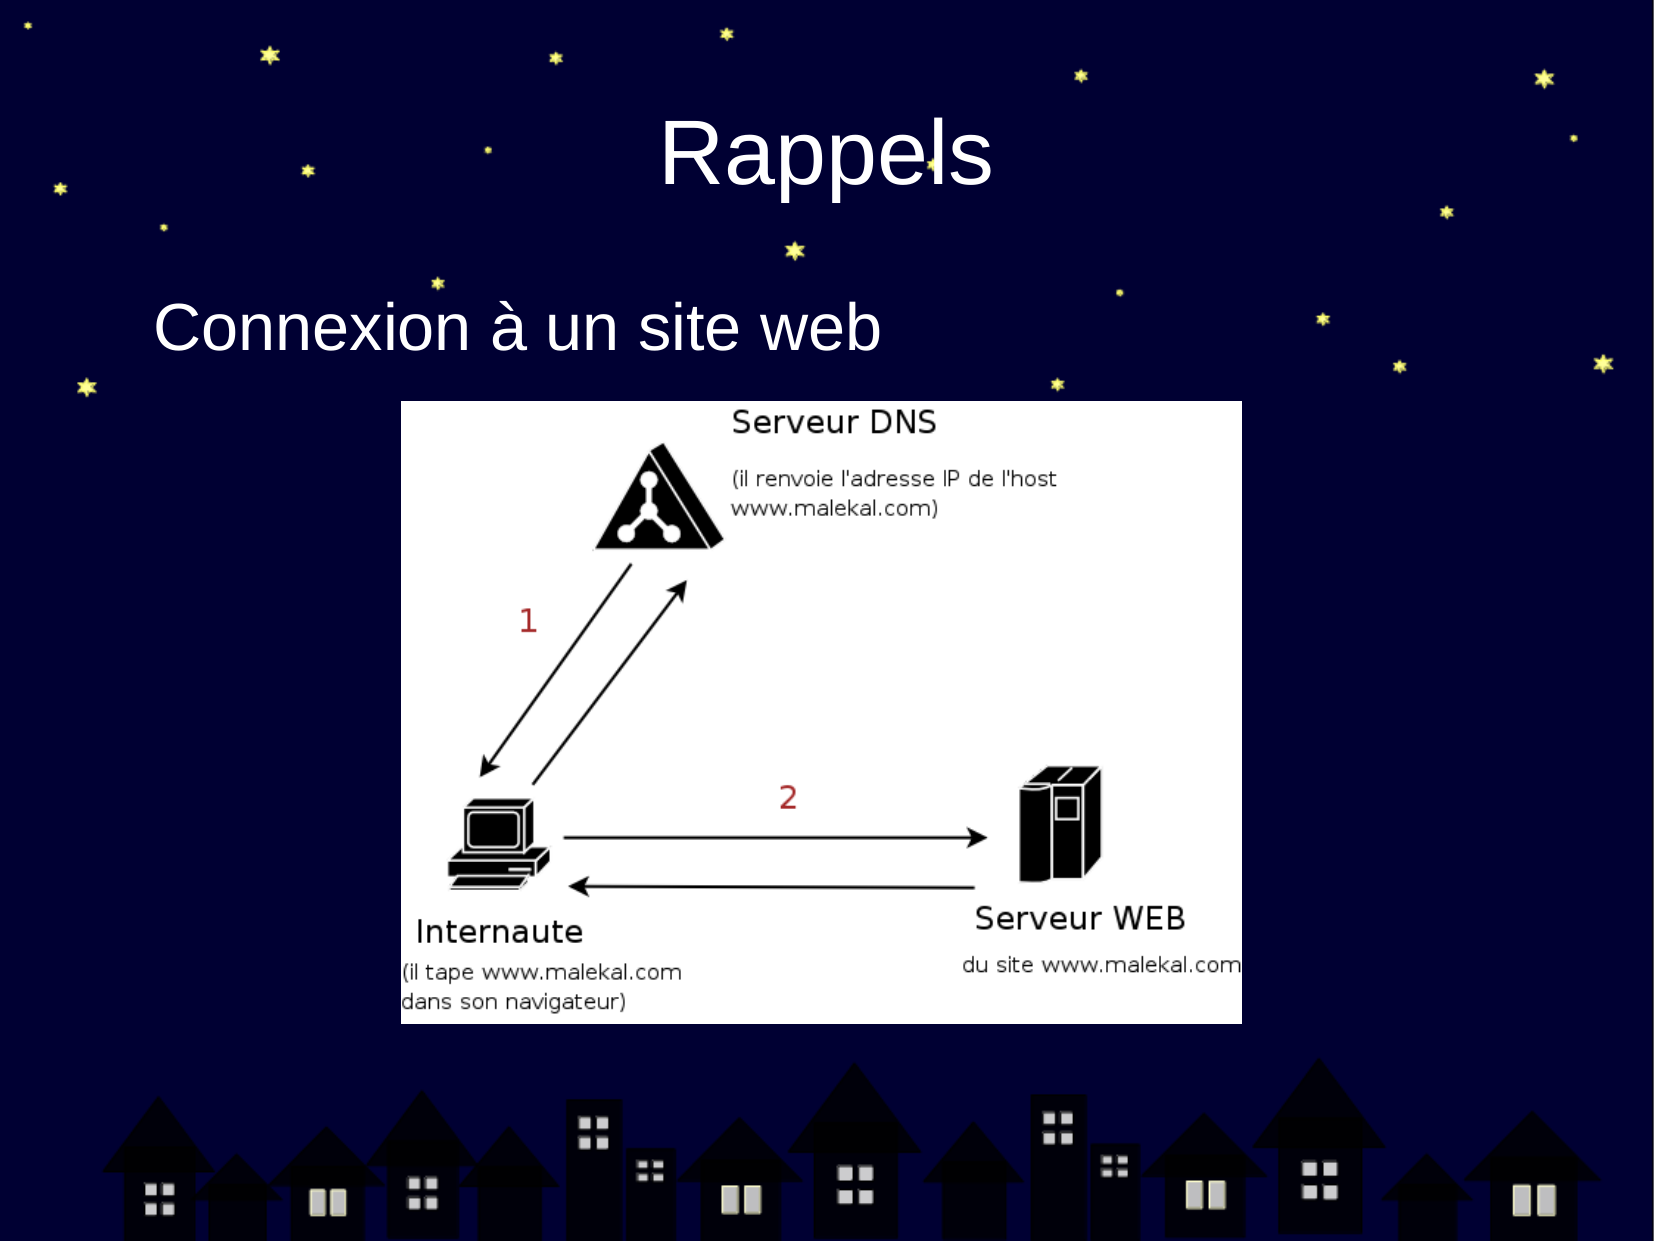

# Rappels
Connexion à un site web